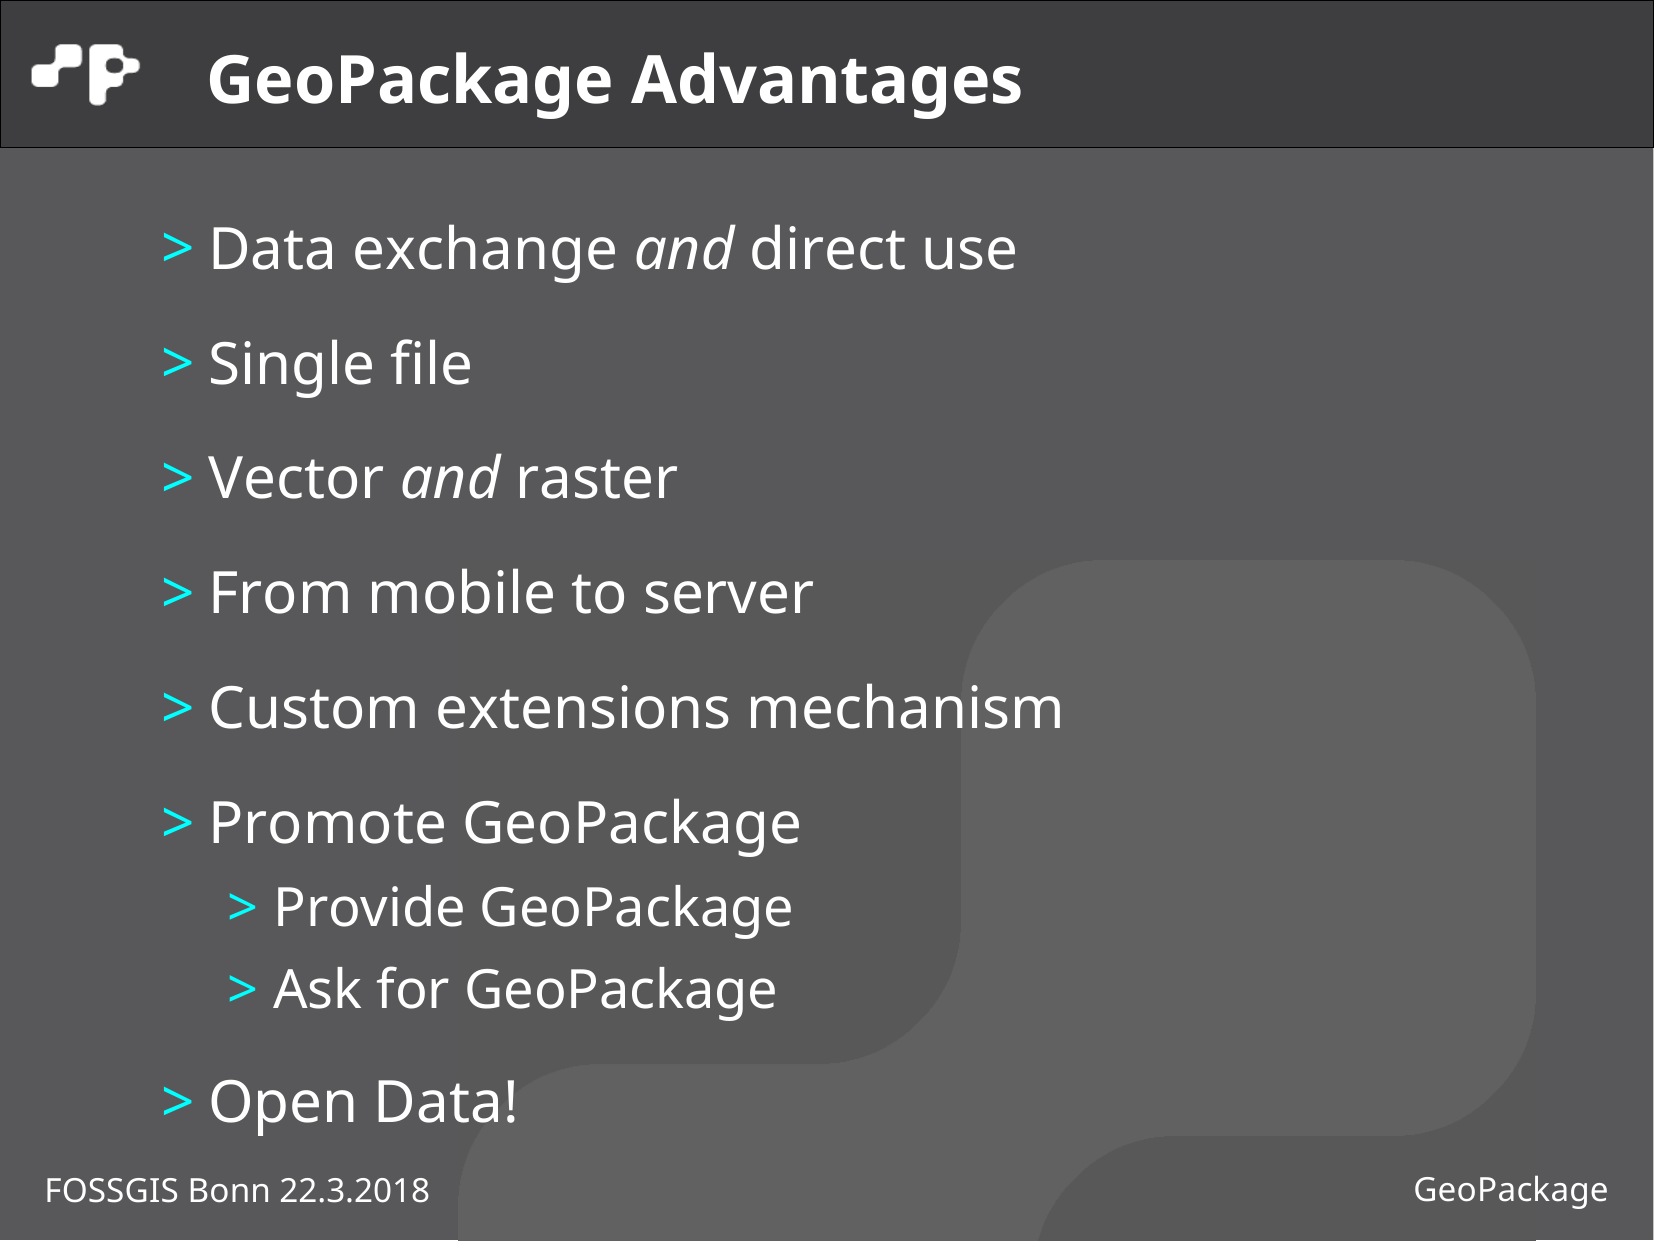

# GeoPackage Advantages
Data exchange and direct use
Single file
Vector and raster
From mobile to server
Custom extensions mechanism
Promote GeoPackage
Provide GeoPackage
Ask for GeoPackage
Open Data!